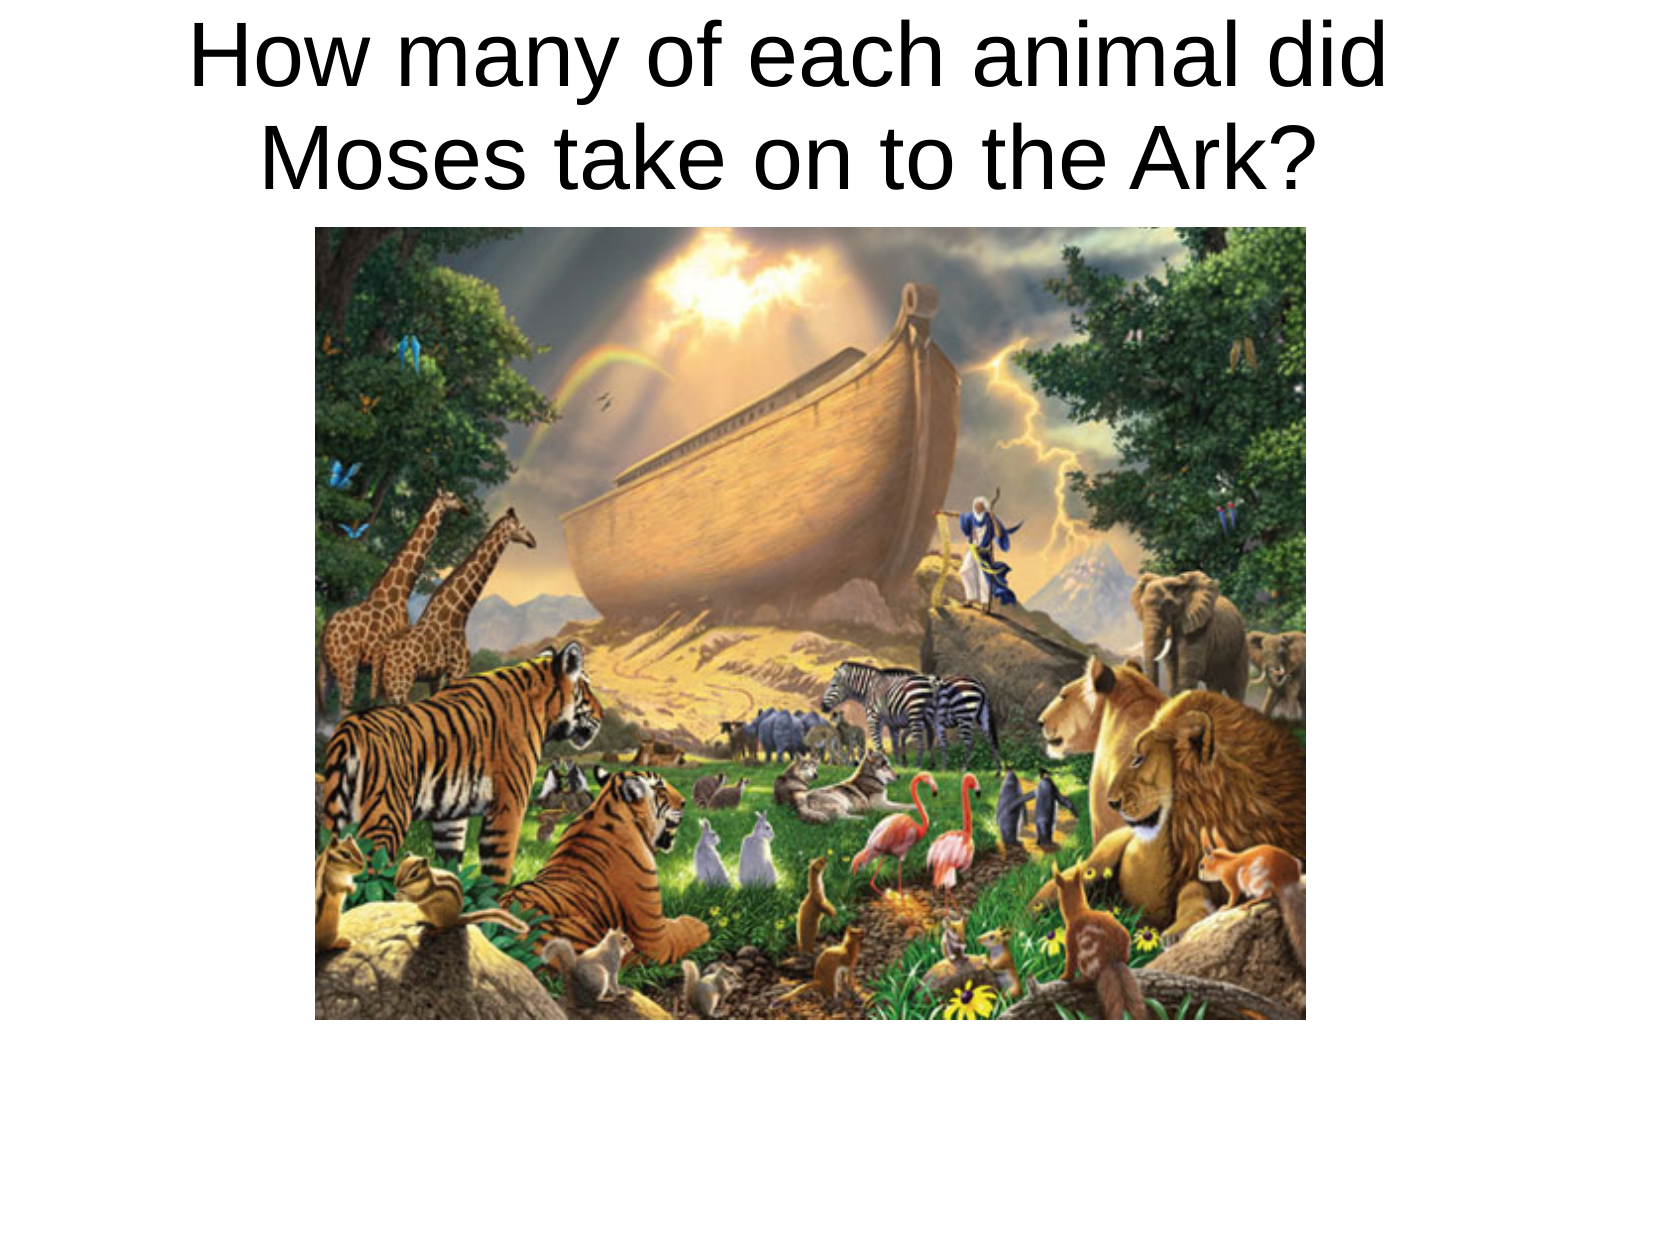

# How many of each animal did Moses take on to the Ark?